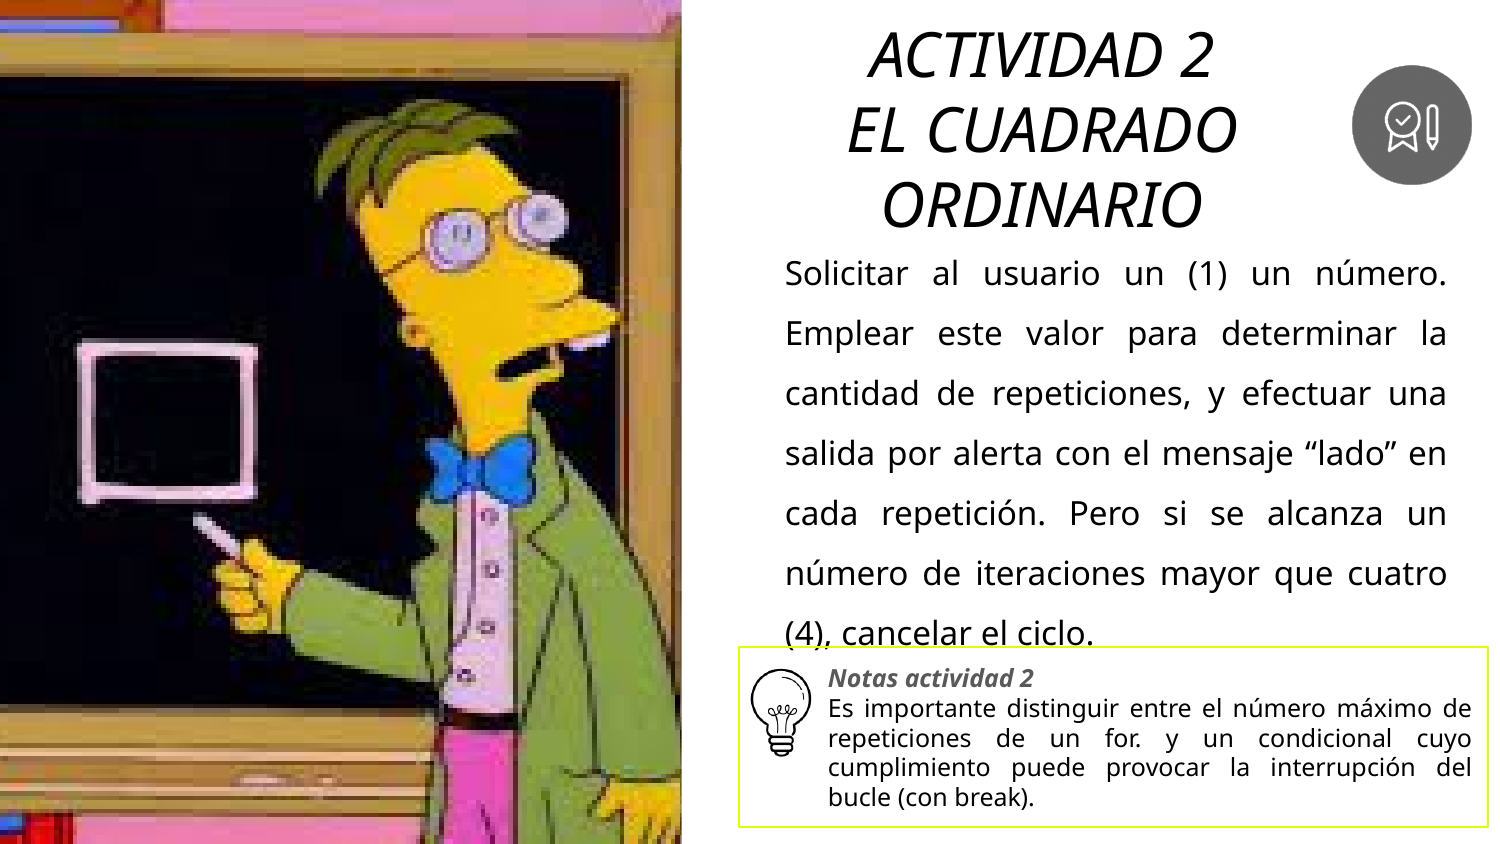

ACTIVIDAD 2
EL CUADRADO ORDINARIO
Solicitar al usuario un (1) un número. Emplear este valor para determinar la cantidad de repeticiones, y efectuar una salida por alerta con el mensaje “lado” en cada repetición. Pero si se alcanza un número de iteraciones mayor que cuatro (4), cancelar el ciclo.
Notas actividad 2
Es importante distinguir entre el número máximo de repeticiones de un for. y un condicional cuyo cumplimiento puede provocar la interrupción del bucle (con break).